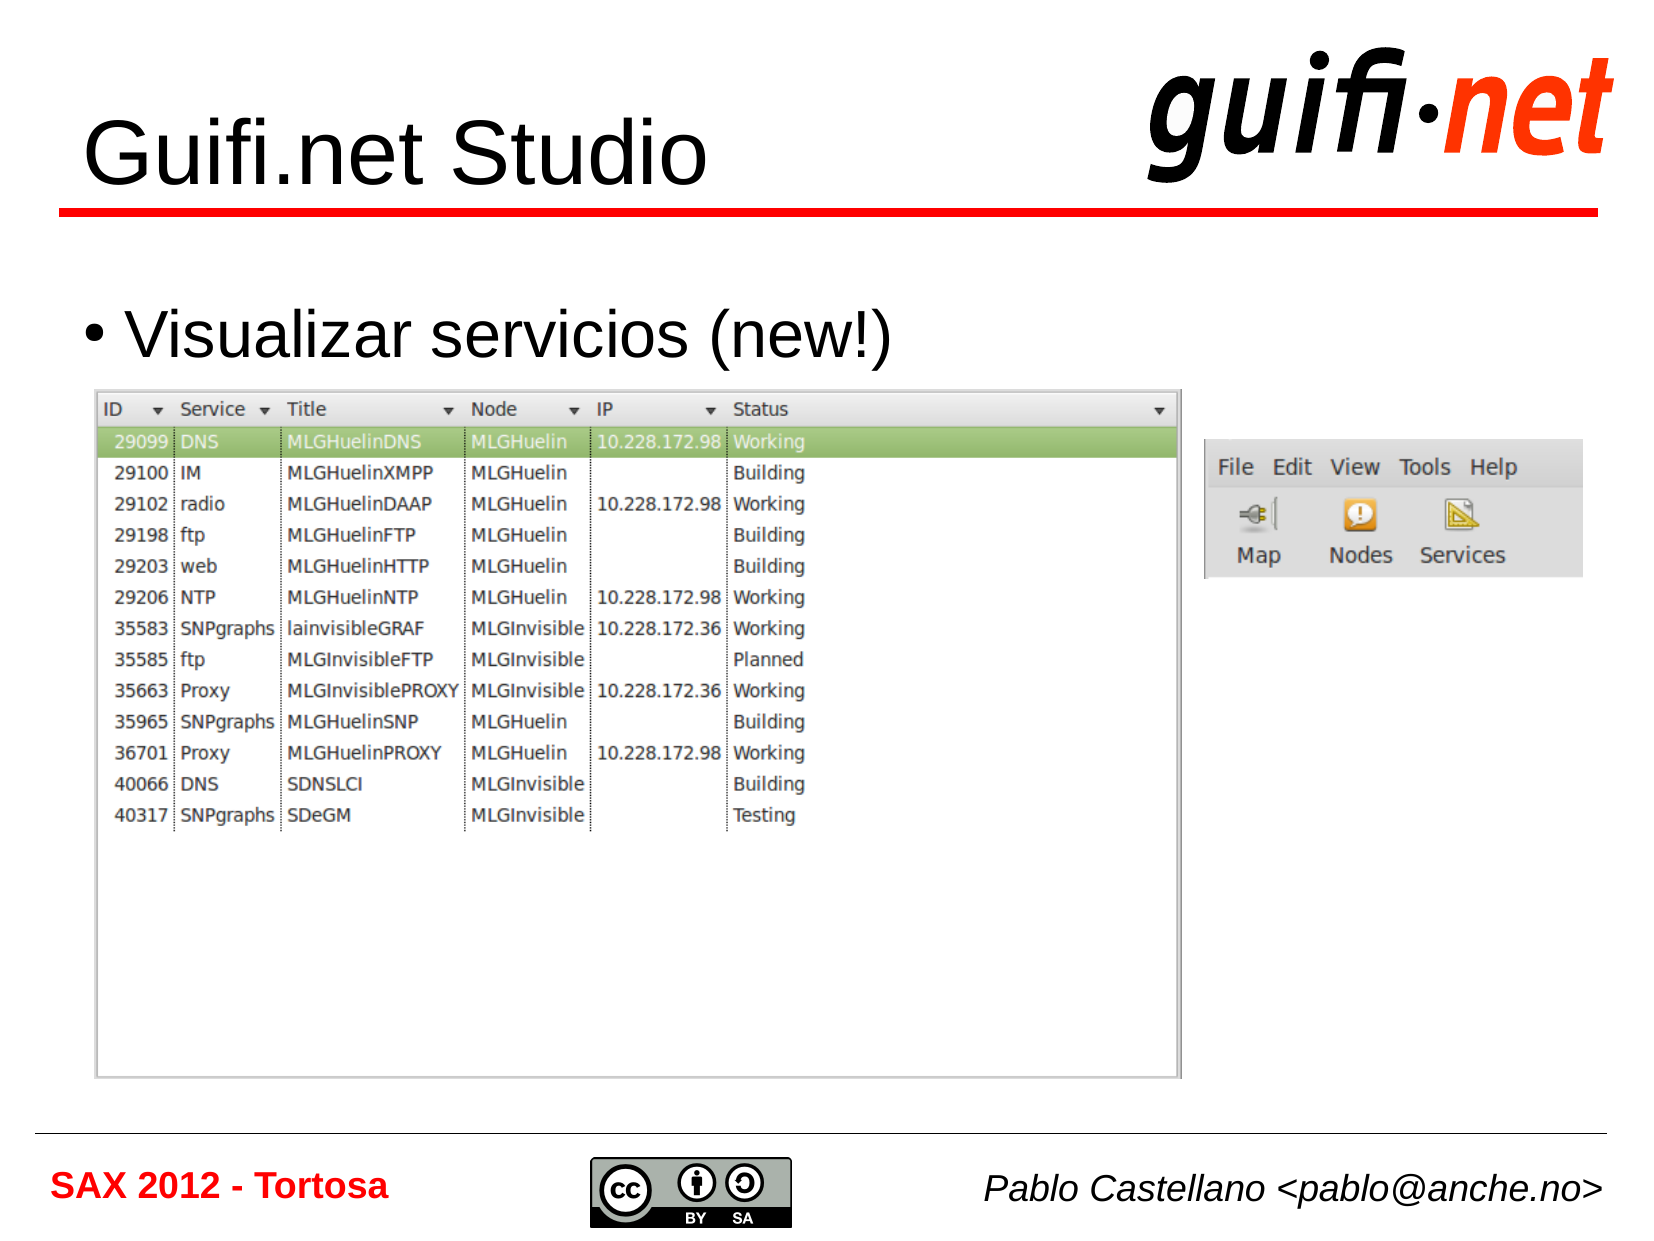

# Guifi.net Studio
 Visualizar servicios (new!)
SAX 2012 - Tortosa
Pablo Castellano <pablo@anche.no>